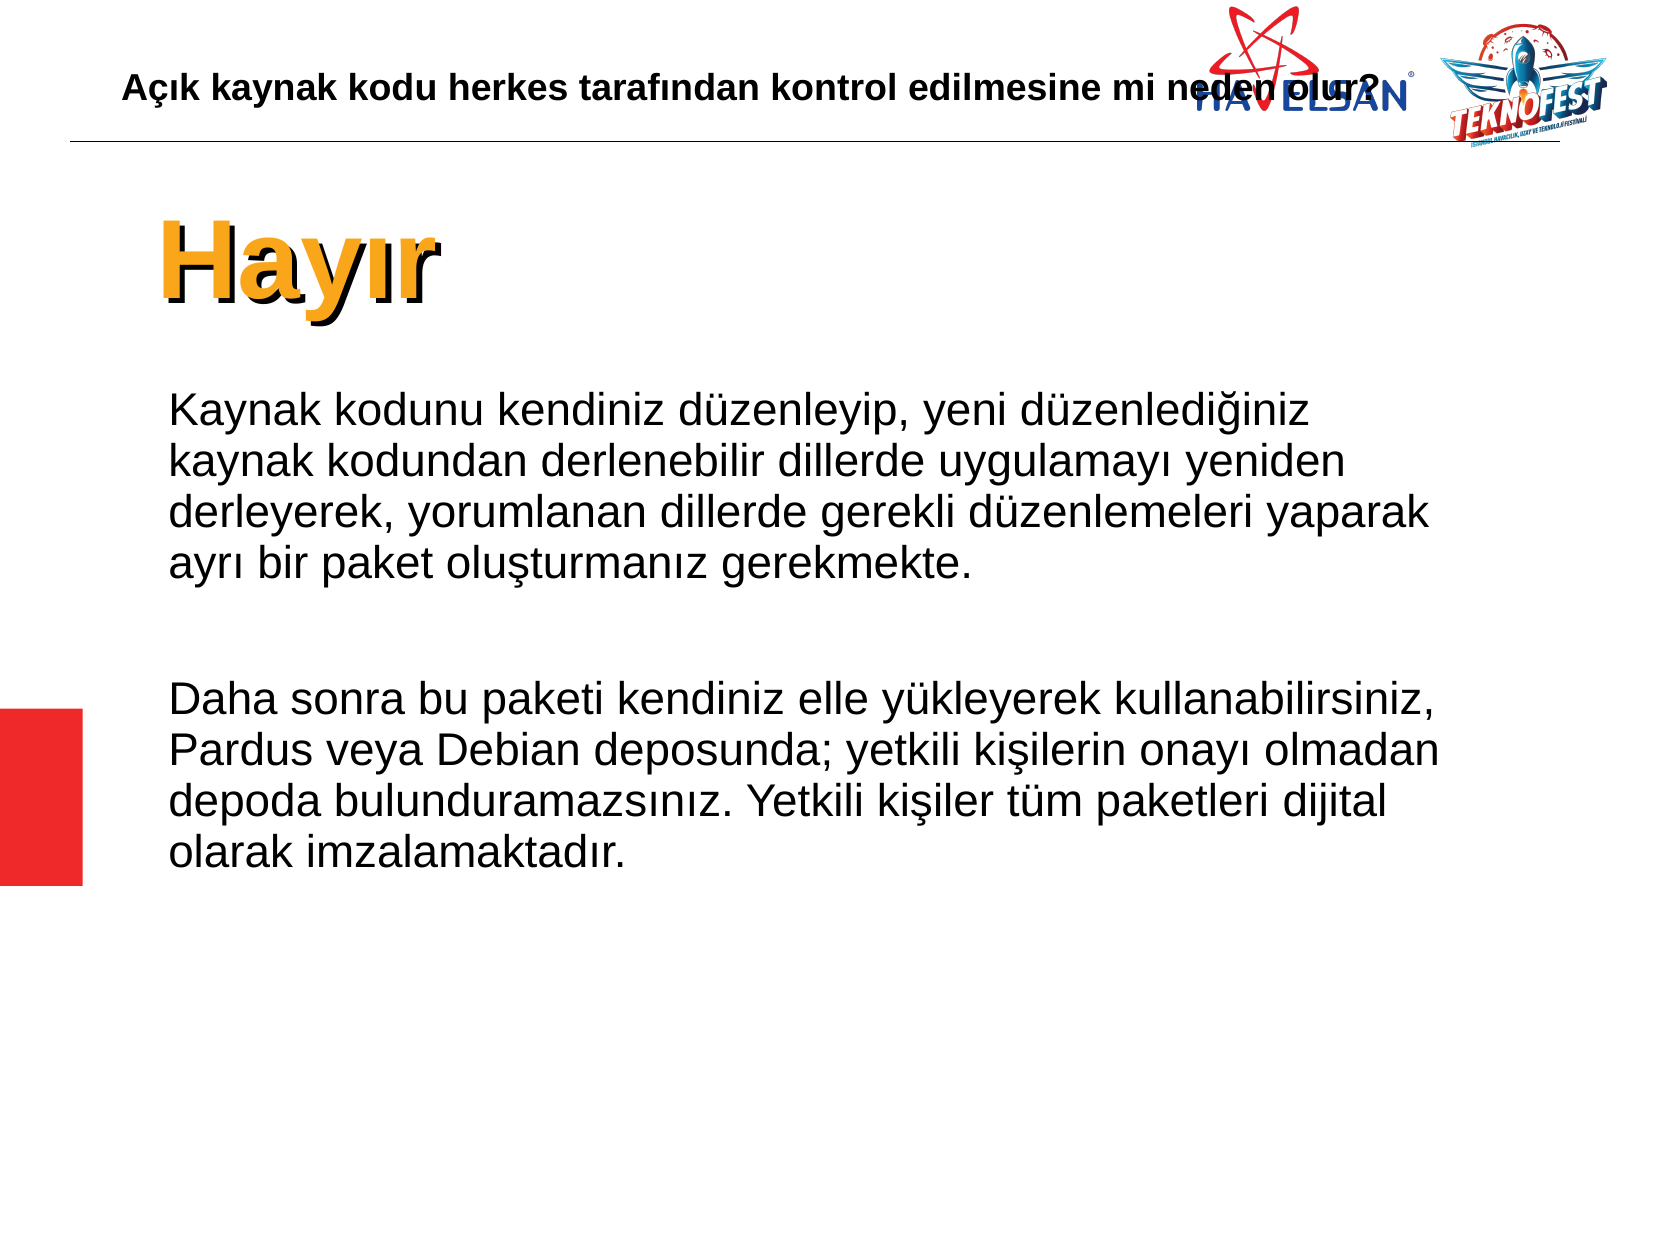

Açık kaynak kodu herkes tarafından kontrol edilmesine mi neden olur?
Hayır
Kaynak kodunu kendiniz düzenleyip, yeni düzenlediğiniz kaynak kodundan derlenebilir dillerde uygulamayı yeniden derleyerek, yorumlanan dillerde gerekli düzenlemeleri yaparak ayrı bir paket oluşturmanız gerekmekte.
Daha sonra bu paketi kendiniz elle yükleyerek kullanabilirsiniz, Pardus veya Debian deposunda; yetkili kişilerin onayı olmadan depoda bulunduramazsınız. Yetkili kişiler tüm paketleri dijital olarak imzalamaktadır.